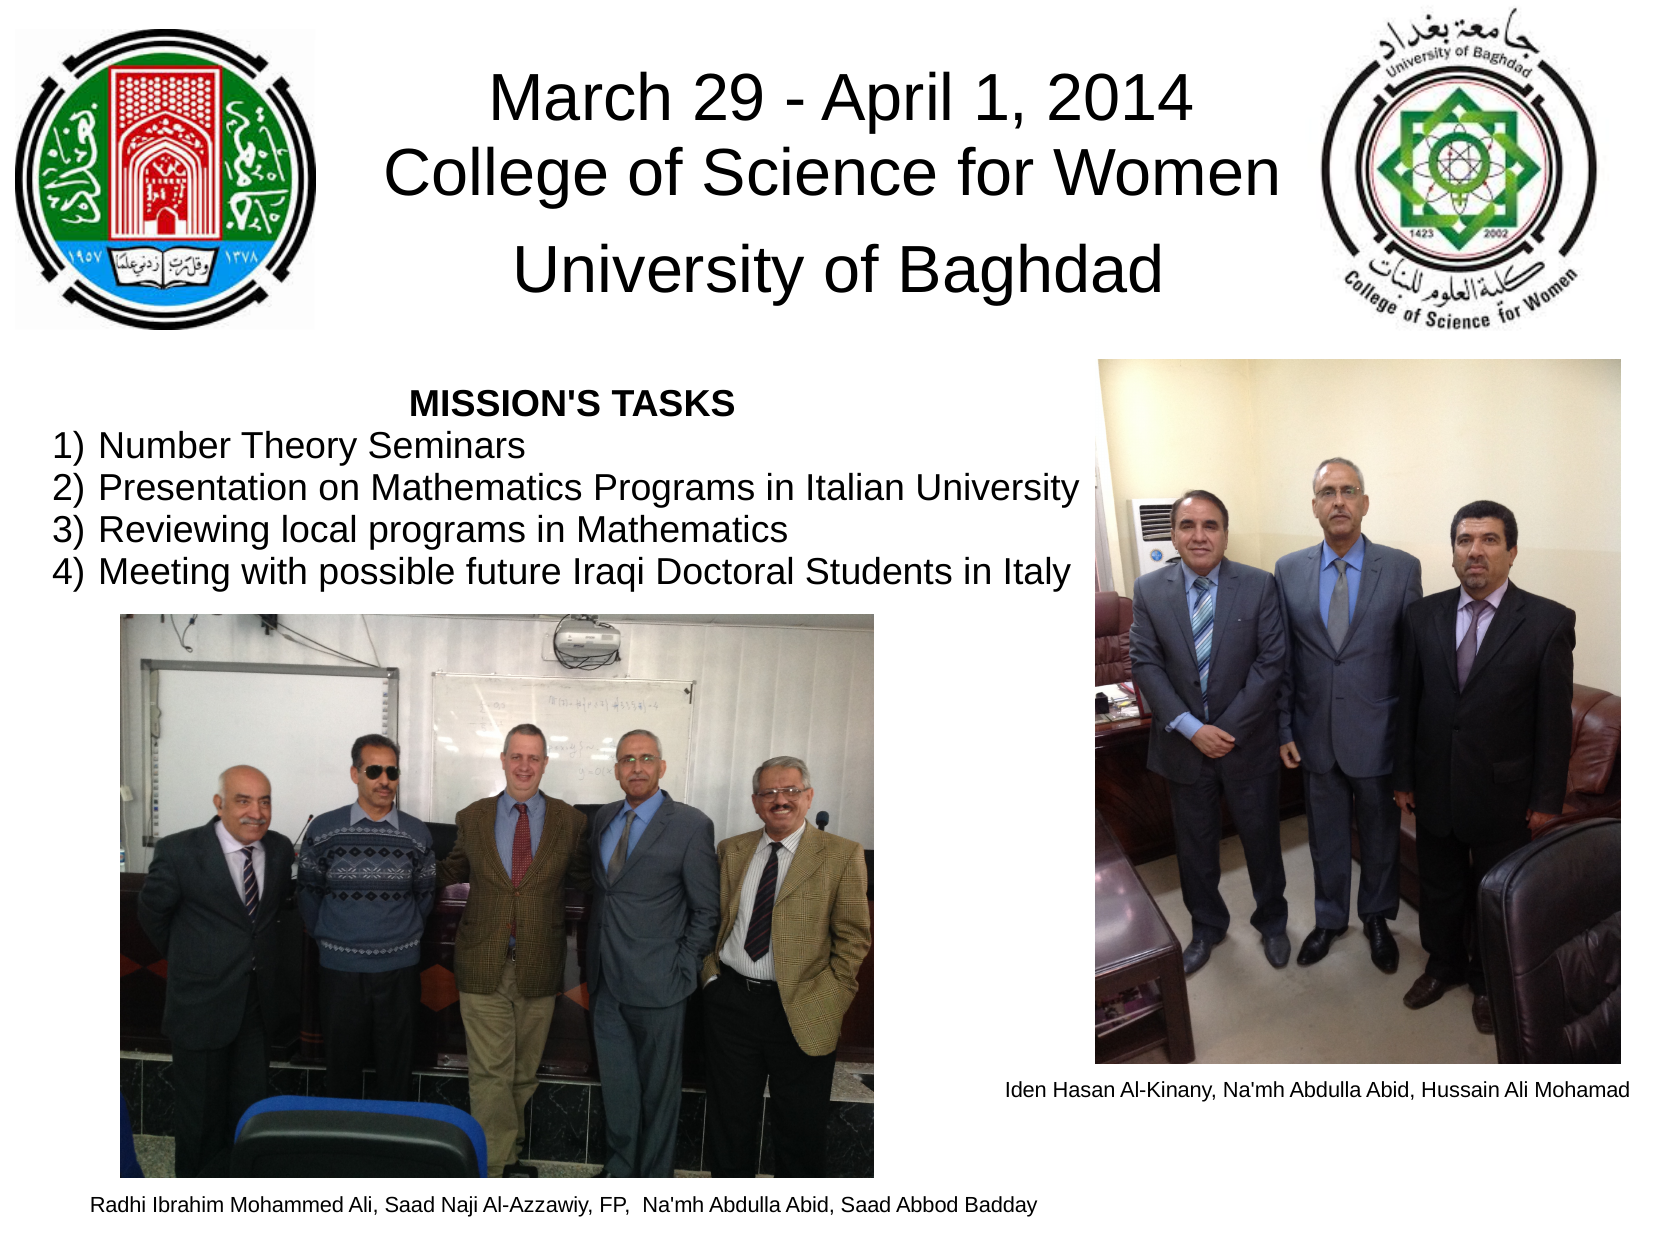

# March 29 - April 1, 2014 College of Science for Women University of Baghdad
MISSION'S TASKS
 Number Theory Seminars
 Presentation on Mathematics Programs in Italian University
 Reviewing local programs in Mathematics
 Meeting with possible future Iraqi Doctoral Students in Italy
Iden Hasan Al-Kinany, Na'mh Abdulla Abid, Hussain Ali Mohamad
Radhi Ibrahim Mohammed Ali, Saad Naji Al-Azzawiy, FP, Na'mh Abdulla Abid, Saad Abbod Badday